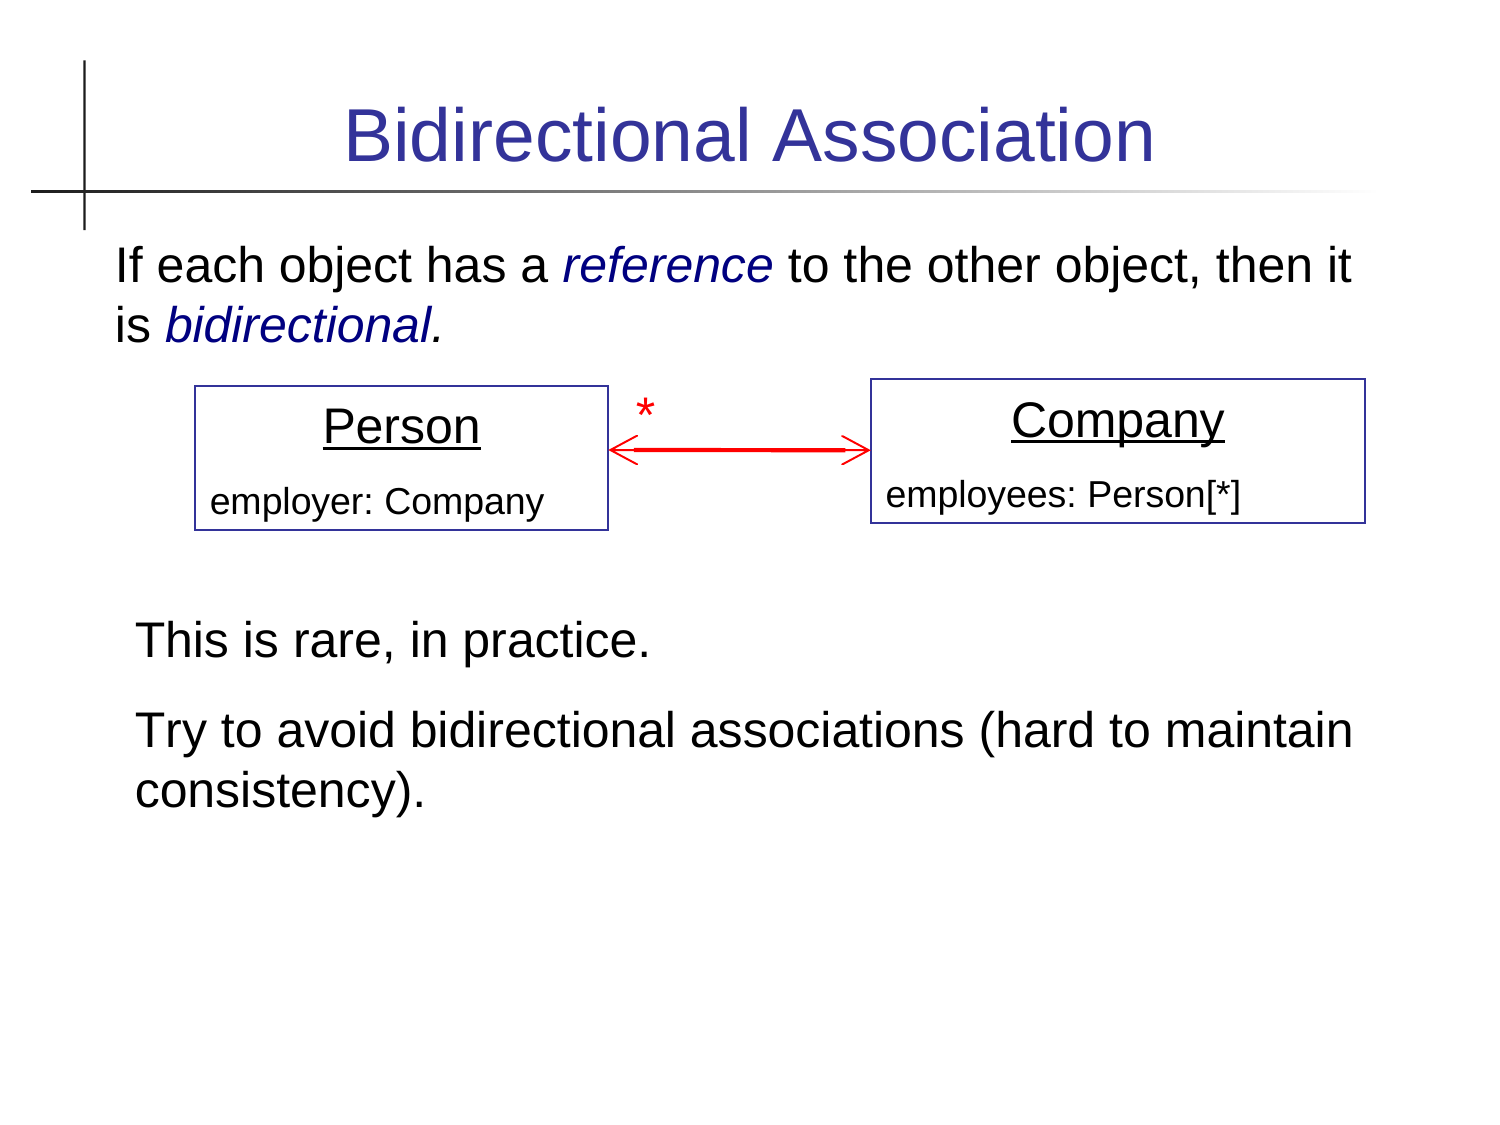

# Bidirectional Association
If each object has a reference to the other object, then it is bidirectional.
*
Company
employees: Person[*]
Person
employer: Company
This is rare, in practice.
Try to avoid bidirectional associations (hard to maintain consistency).